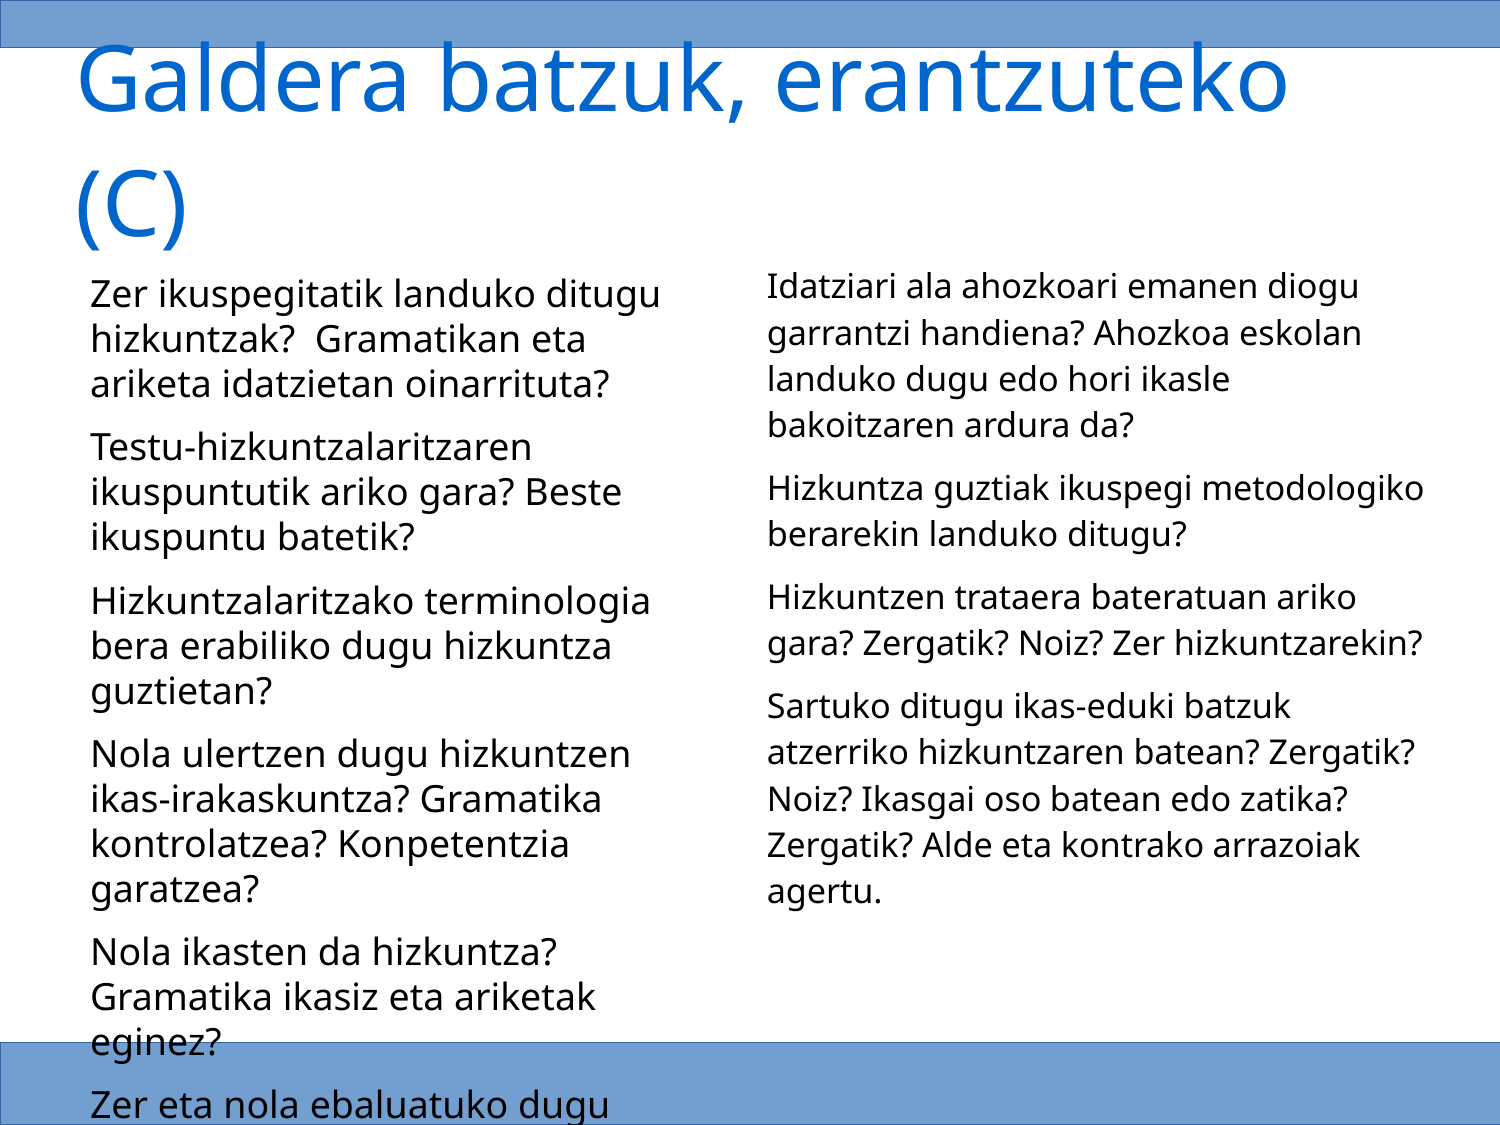

Galdera batzuk, erantzuteko (C)
# Zer ikuspegitatik landuko ditugu hizkuntzak? Gramatikan eta ariketa idatzietan oinarrituta?
Testu-hizkuntzalaritzaren ikuspuntutik ariko gara? Beste ikuspuntu batetik?
Hizkuntzalaritzako terminologia bera erabiliko dugu hizkuntza guztietan?
Nola ulertzen dugu hizkuntzen ikas-irakaskuntza? Gramatika kontrolatzea? Konpetentzia garatzea?
Nola ikasten da hizkuntza? Gramatika ikasiz eta ariketak eginez?
Zer eta nola ebaluatuko dugu ikaslearen maila hizkuntza-komunikaziorako konpetentzian?
Idatziari ala ahozkoari emanen diogu garrantzi handiena? Ahozkoa eskolan landuko dugu edo hori ikasle bakoitzaren ardura da?
Hizkuntza guztiak ikuspegi metodologiko berarekin landuko ditugu?
Hizkuntzen trataera bateratuan ariko gara? Zergatik? Noiz? Zer hizkuntzarekin?
Sartuko ditugu ikas-eduki batzuk atzerriko hizkuntzaren batean? Zergatik? Noiz? Ikasgai oso batean edo zatika? Zergatik? Alde eta kontrako arrazoiak agertu.